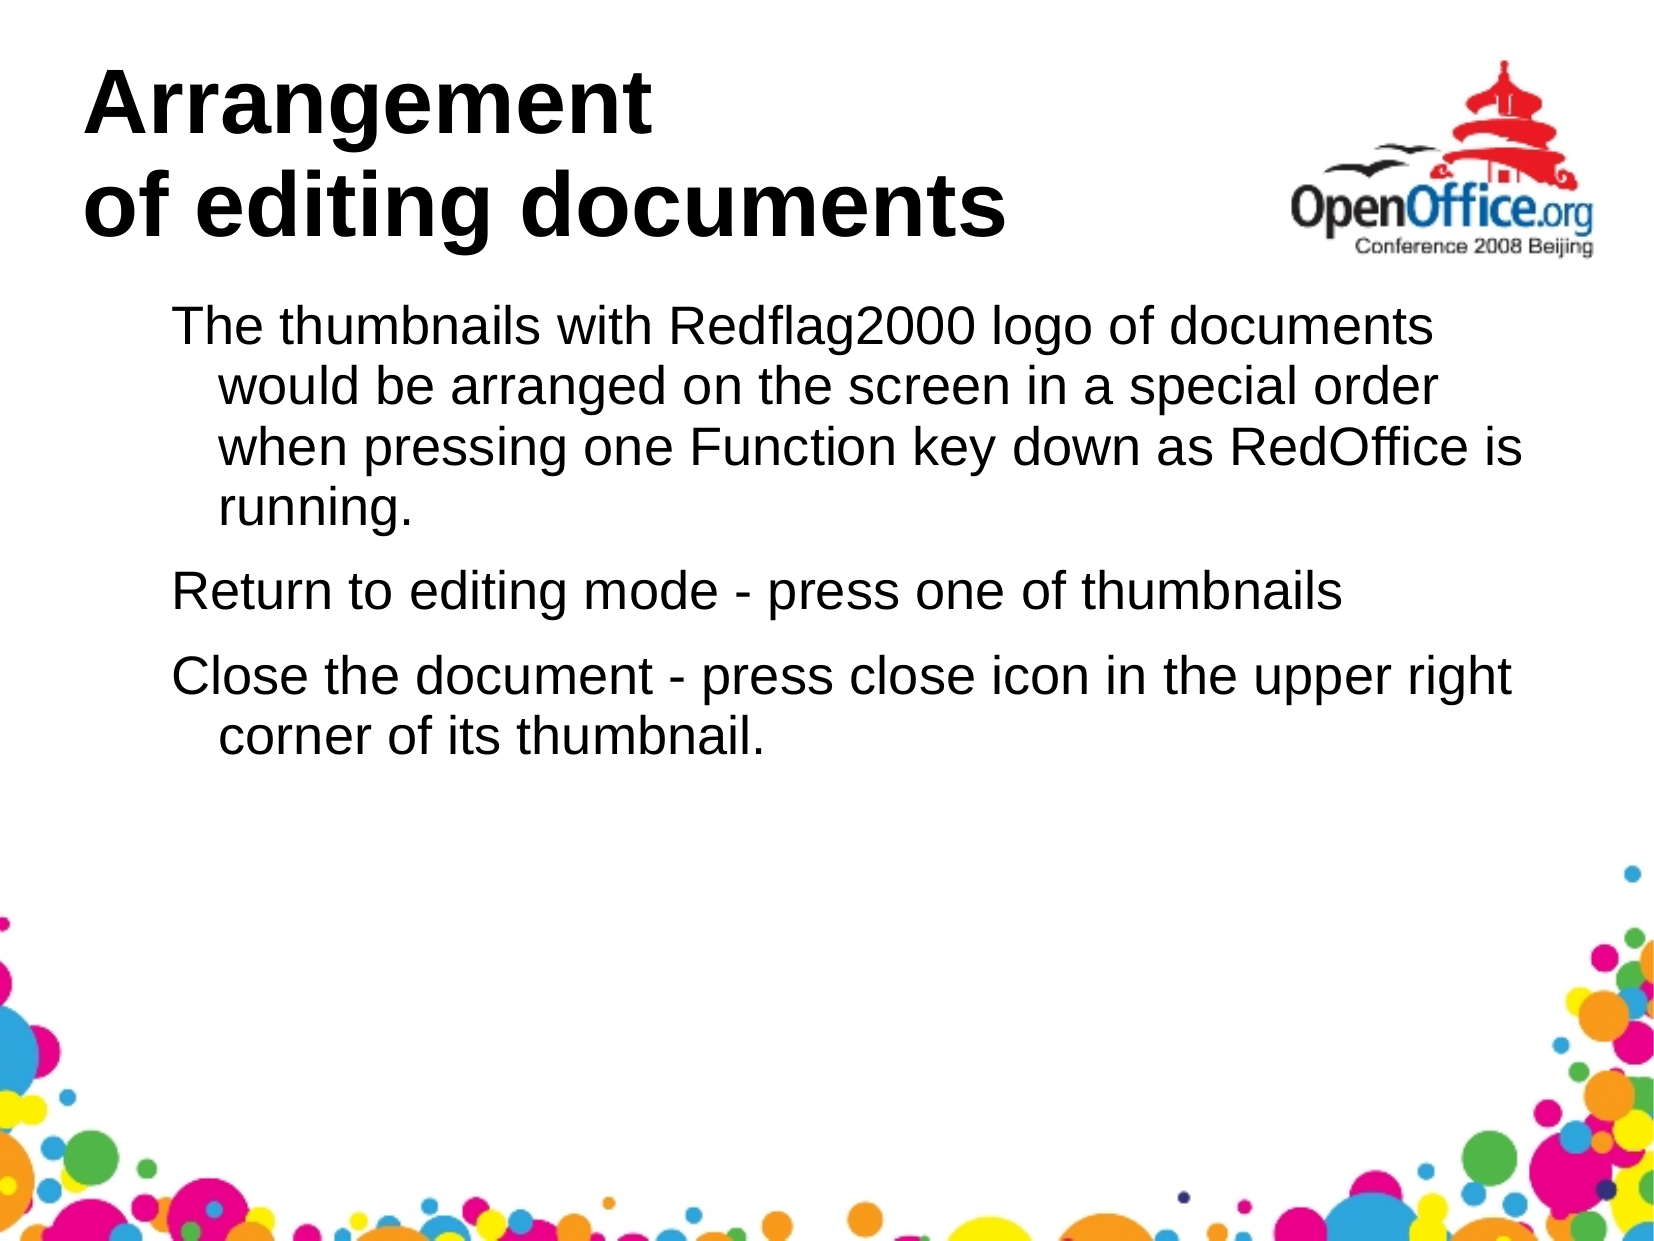

# Arrangement of editing documents
The thumbnails with Redflag2000 logo of documents would be arranged on the screen in a special order when pressing one Function key down as RedOffice is running.
Return to editing mode - press one of thumbnails
Close the document - press close icon in the upper right corner of its thumbnail.